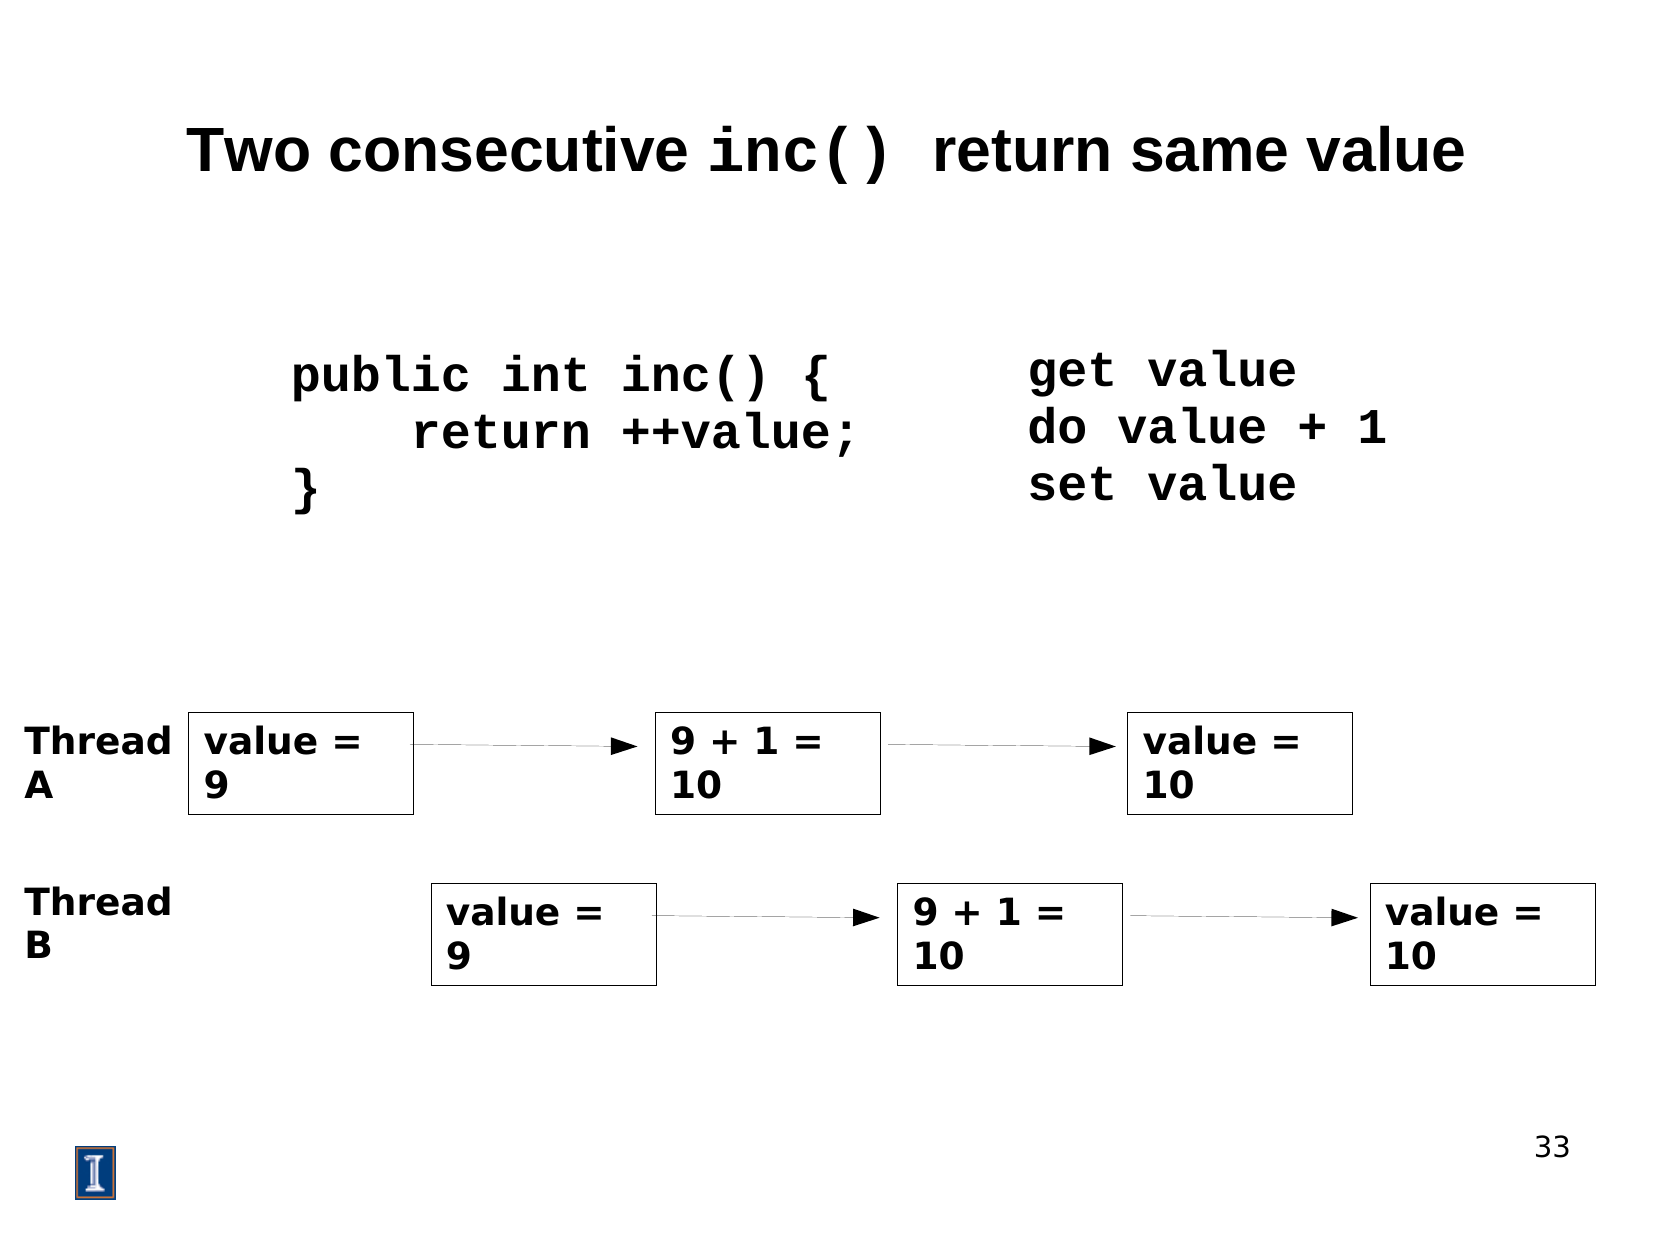

# Two consecutive inc() return same value
get value
do value + 1
set value
public int inc() {
 return ++value;
}
Thread
A
value = 9
9 + 1 = 10
value = 10
Thread
B
value = 9
9 + 1 = 10
value = 10
33